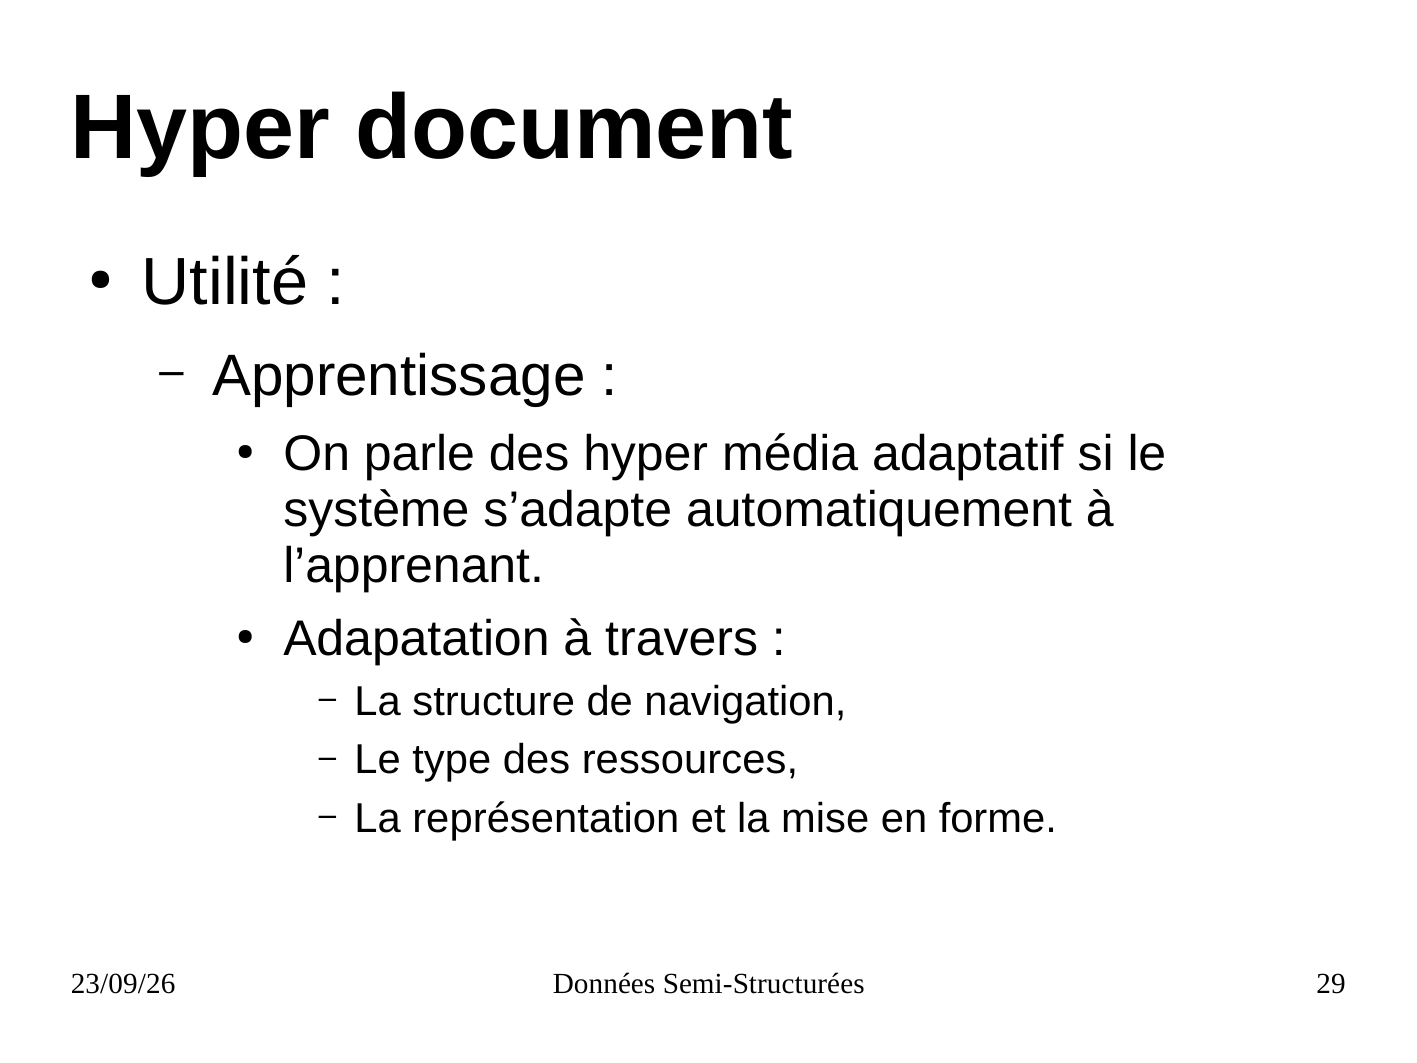

# Hyper document
Utilité :
Apprentissage :
On parle des hyper média adaptatif si le système s’adapte automatiquement à l’apprenant.
Adapatation à travers :
La structure de navigation,
Le type des ressources,
La représentation et la mise en forme.
Données Semi-Structurées
29